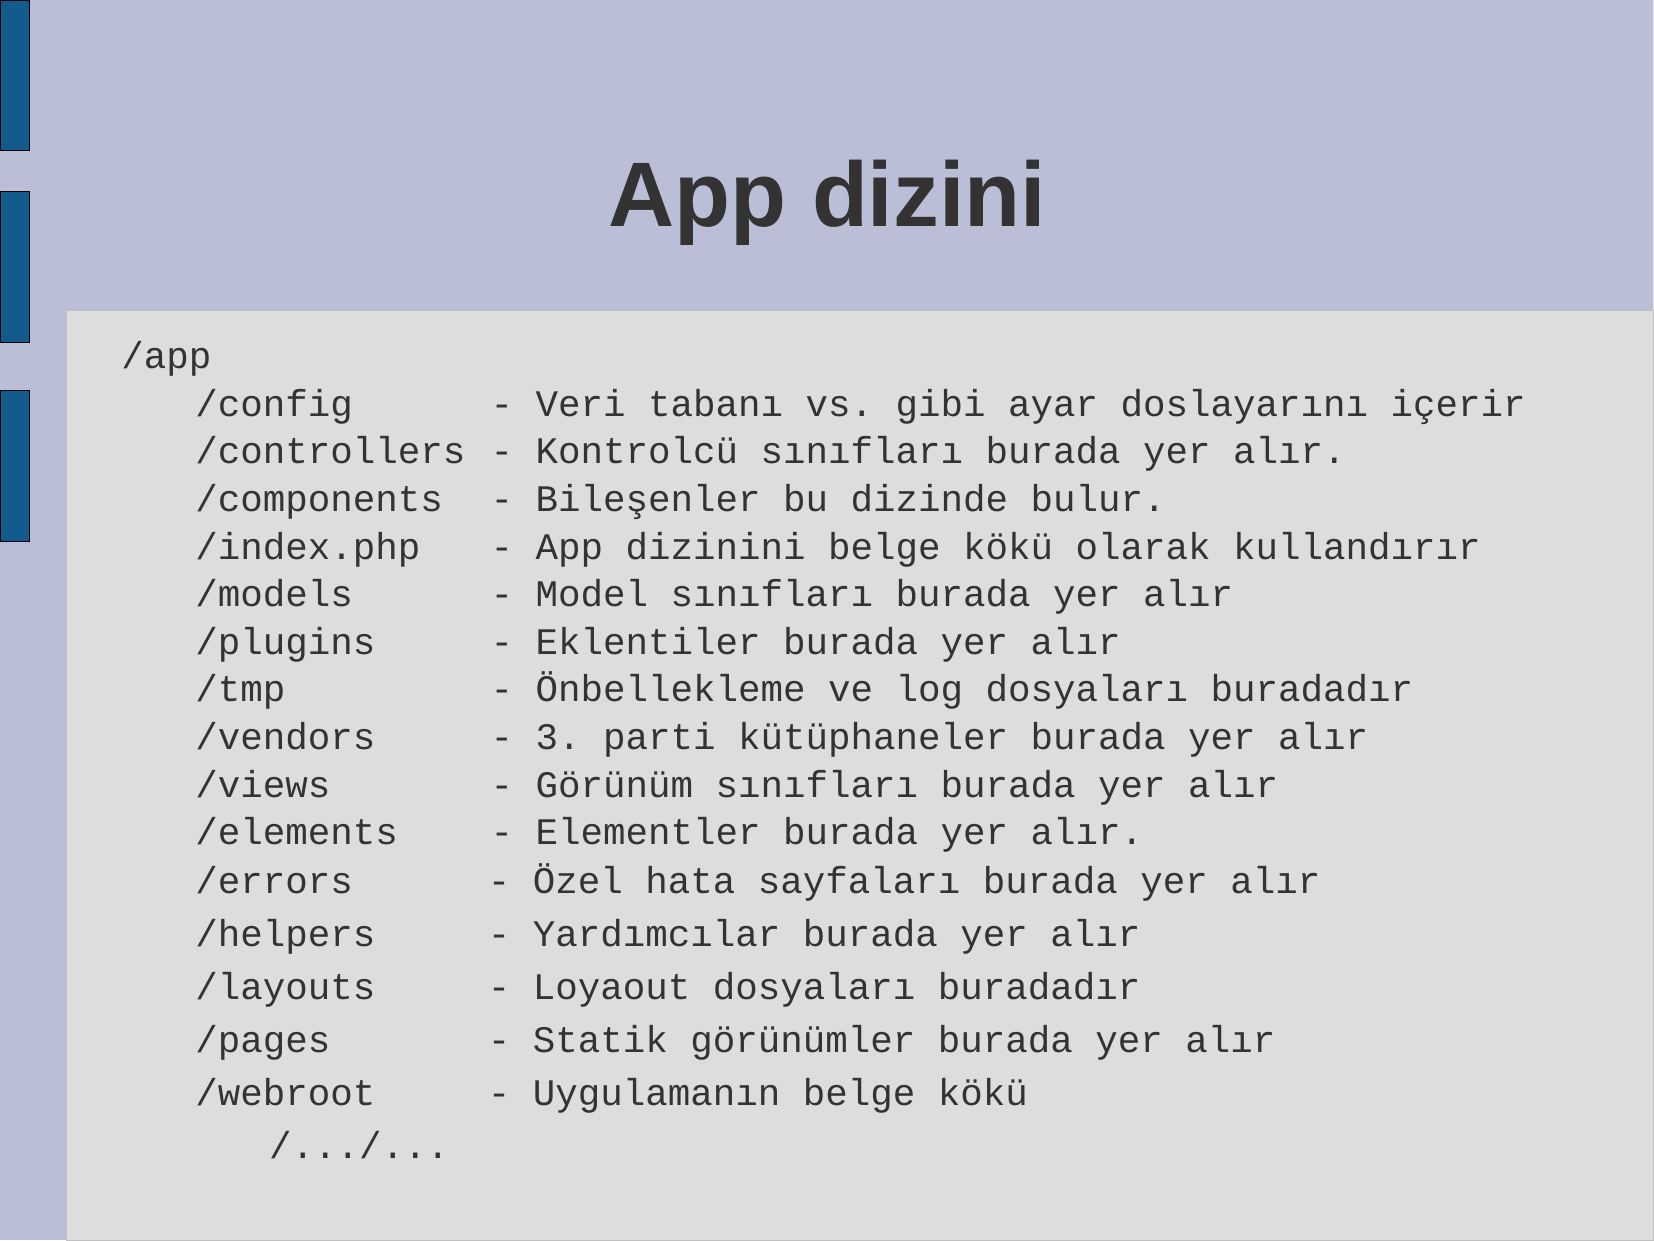

# App dizini
/app
	/config 	- Veri tabanı vs. gibi ayar doslayarını içerir
	/controllers	- Kontrolcü sınıfları burada yer alır.
 	/components 	- Bileşenler bu dizinde bulur.
 	/index.php 	- App dizinini belge kökü olarak kullandırır
 	/models 	- Model sınıfları burada yer alır
	/plugins 	- Eklentiler burada yer alır
 	/tmp 	- Önbellekleme ve log dosyaları buradadır
	/vendors 	- 3. parti kütüphaneler burada yer alır
	/views 	- Görünüm sınıfları burada yer alır
	/elements 	- Elementler burada yer alır.
	/errors - Özel hata sayfaları burada yer alır
	/helpers - Yardımcılar burada yer alır
	/layouts - Loyaout dosyaları buradadır
	/pages - Statik görünümler burada yer alır
	/webroot - Uygulamanın belge kökü
		/.../...